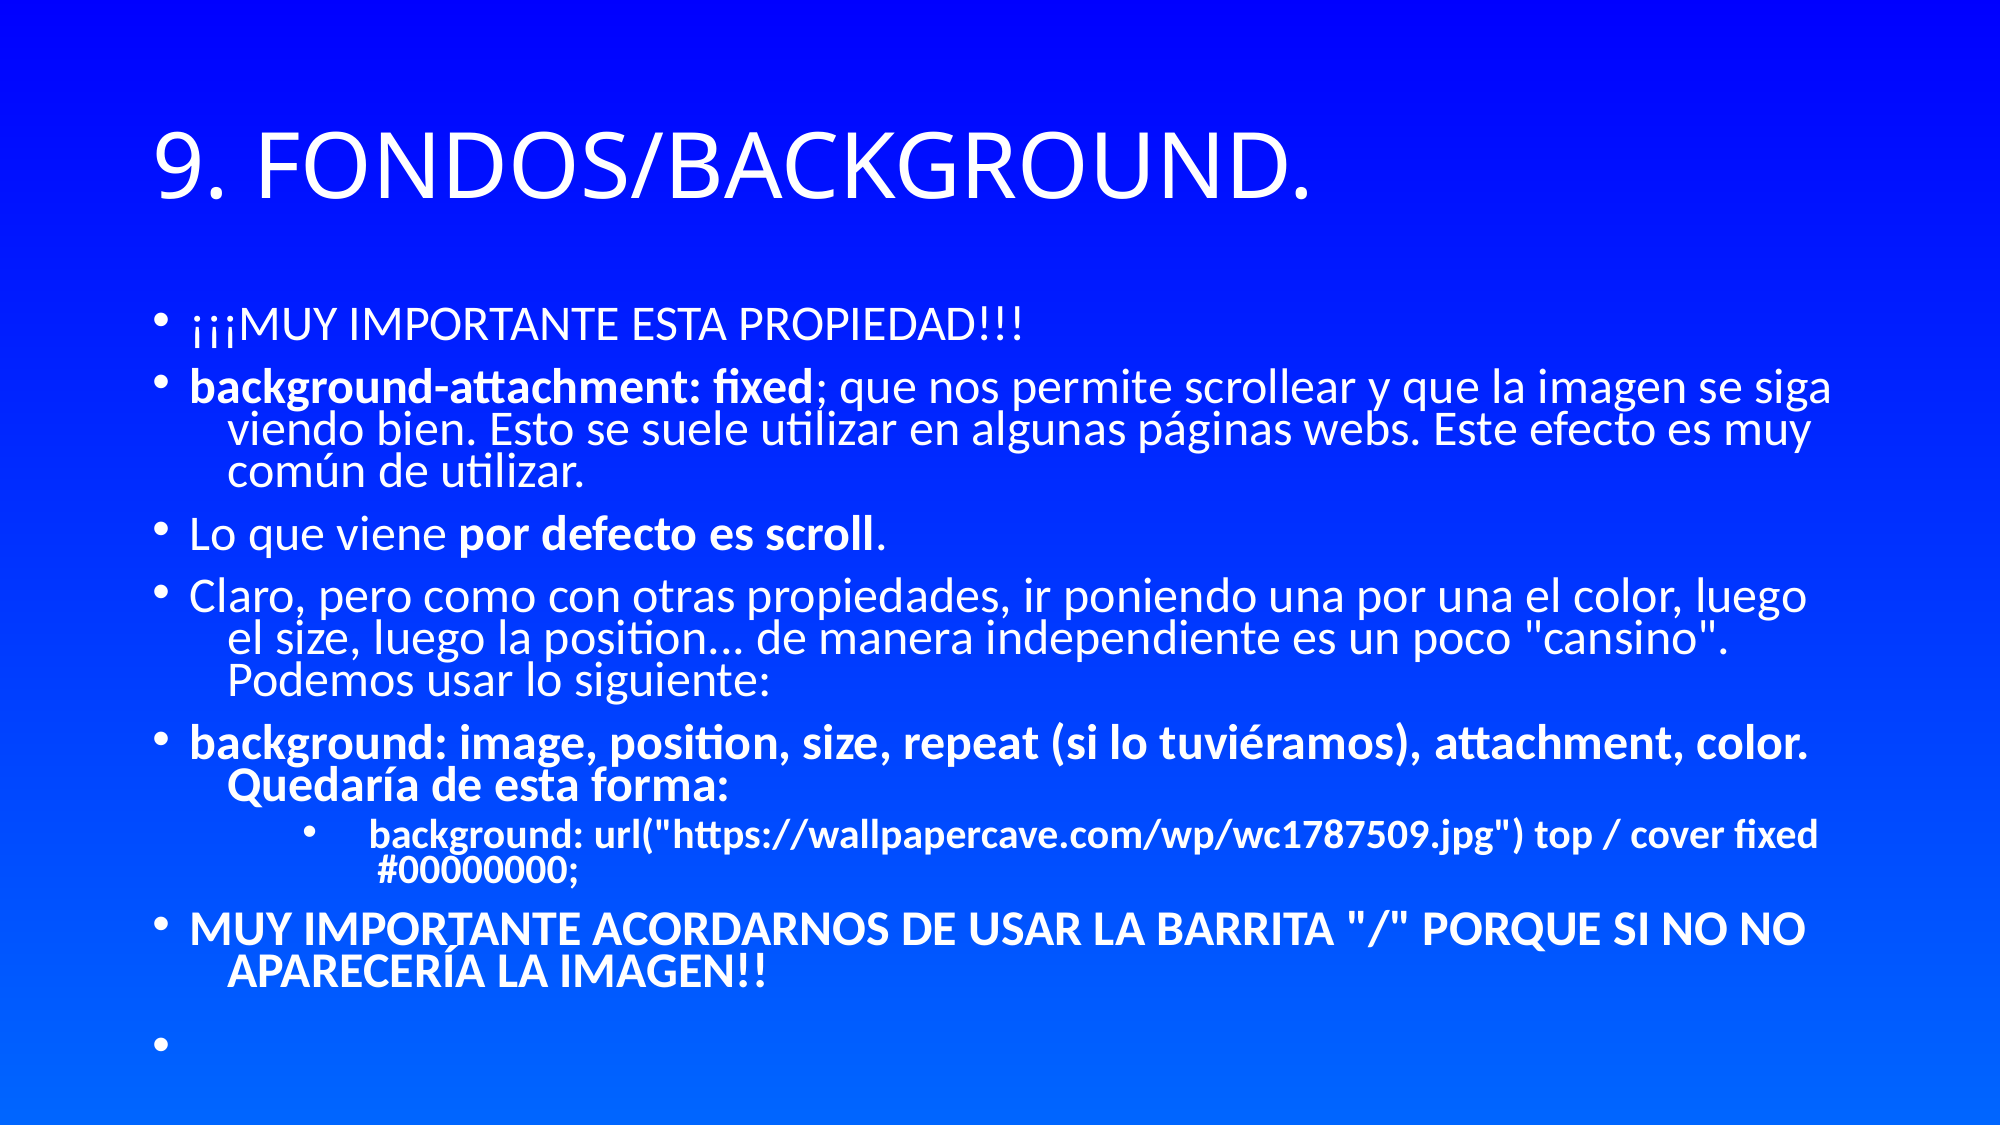

# 9. FONDOS/BACKGROUND.
¡¡¡MUY IMPORTANTE ESTA PROPIEDAD!!!
background-attachment: fixed; que nos permite scrollear y que la imagen se siga viendo bien. Esto se suele utilizar en algunas páginas webs. Este efecto es muy común de utilizar.
Lo que viene por defecto es scroll.
Claro, pero como con otras propiedades, ir poniendo una por una el color, luego el size, luego la position... de manera independiente es un poco "cansino". Podemos usar lo siguiente:
background: image, position, size, repeat (si lo tuviéramos), attachment, color. Quedaría de esta forma:
 background: url("https://wallpapercave.com/wp/wc1787509.jpg") top / cover fixed #00000000;
MUY IMPORTANTE ACORDARNOS DE USAR LA BARRITA "/" PORQUE SI NO NO APARECERÍA LA IMAGEN!!